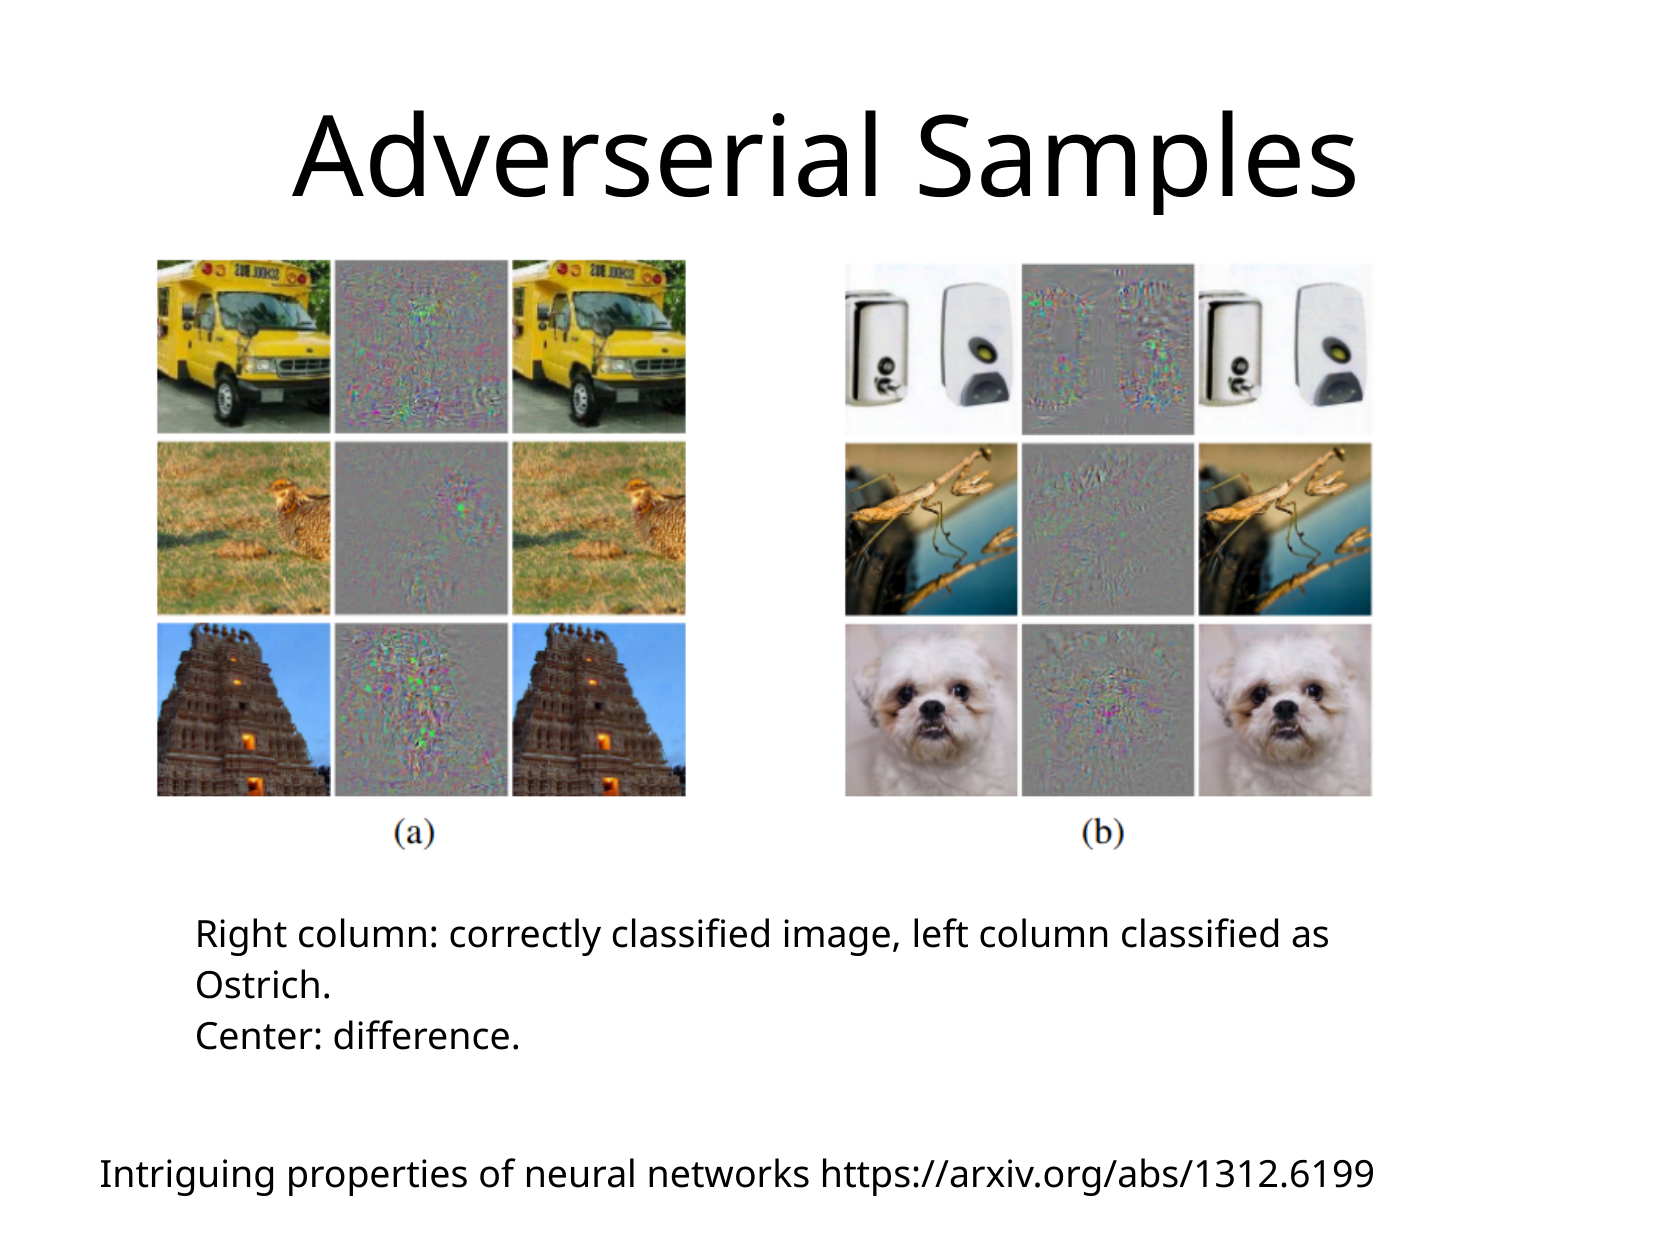

# Adverserial Samples
Right column: correctly classified image, left column classified as Ostrich.
Center: difference.
 Intriguing properties of neural networks https://arxiv.org/abs/1312.6199